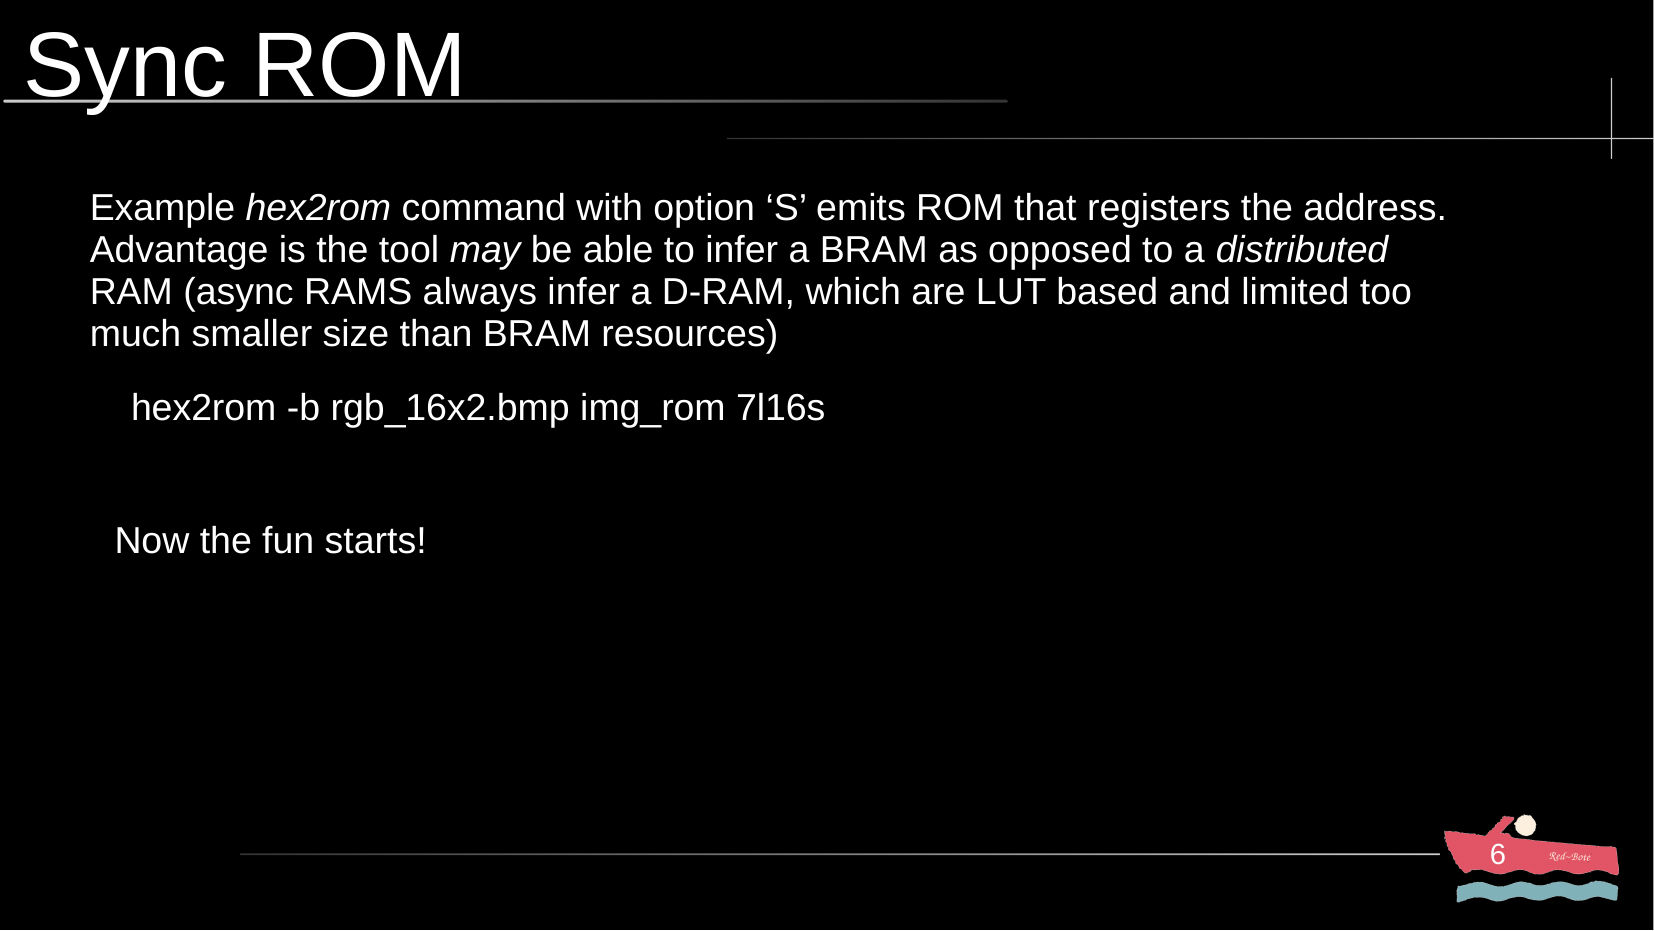

# Sync ROM
Example hex2rom command with option ‘S’ emits ROM that registers the address.
Advantage is the tool may be able to infer a BRAM as opposed to a distributed RAM (async RAMS always infer a D-RAM, which are LUT based and limited too much smaller size than BRAM resources)
hex2rom -b rgb_16x2.bmp img_rom 7l16s
Now the fun starts!
6